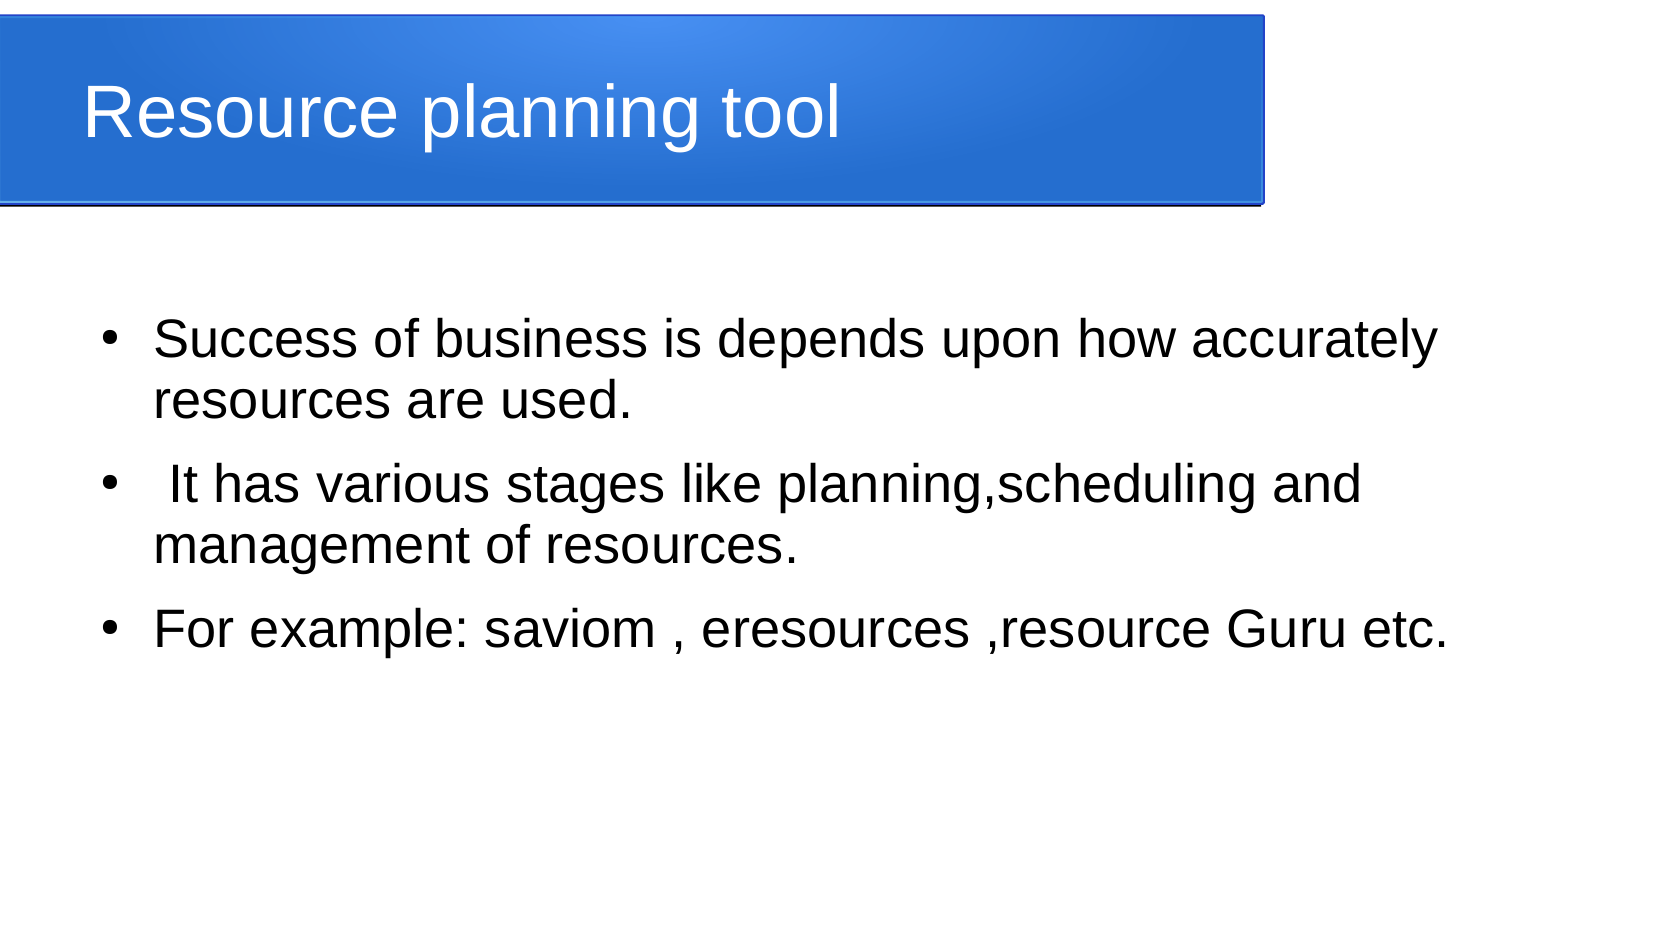

# Resource planning tool
Success of business is depends upon how accurately resources are used.
 It has various stages like planning,scheduling and management of resources.
For example: saviom , eresources ,resource Guru etc.